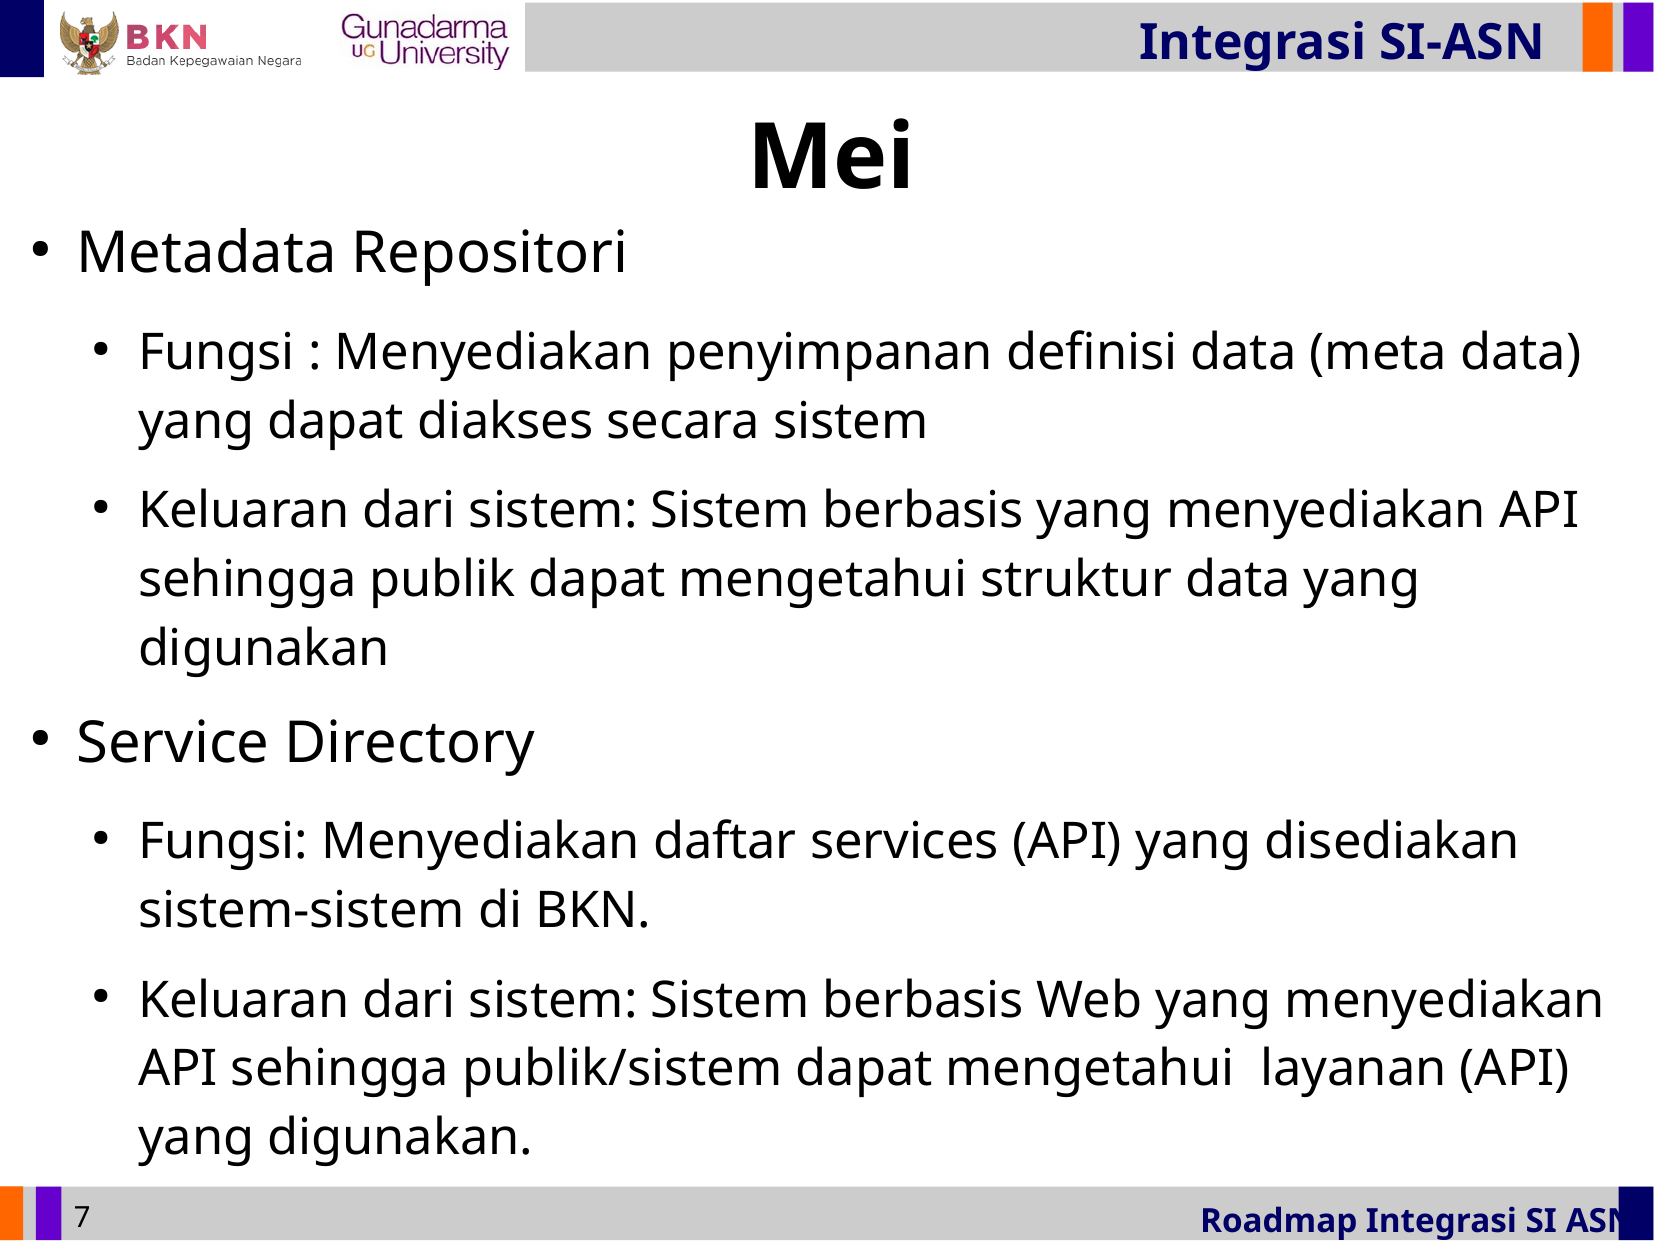

# Mei
Metadata Repositori
Fungsi : Menyediakan penyimpanan definisi data (meta data) yang dapat diakses secara sistem
Keluaran dari sistem: Sistem berbasis yang menyediakan API sehingga publik dapat mengetahui struktur data yang digunakan
Service Directory
Fungsi: Menyediakan daftar services (API) yang disediakan sistem-sistem di BKN.
Keluaran dari sistem: Sistem berbasis Web yang menyediakan API sehingga publik/sistem dapat mengetahui layanan (API) yang digunakan.